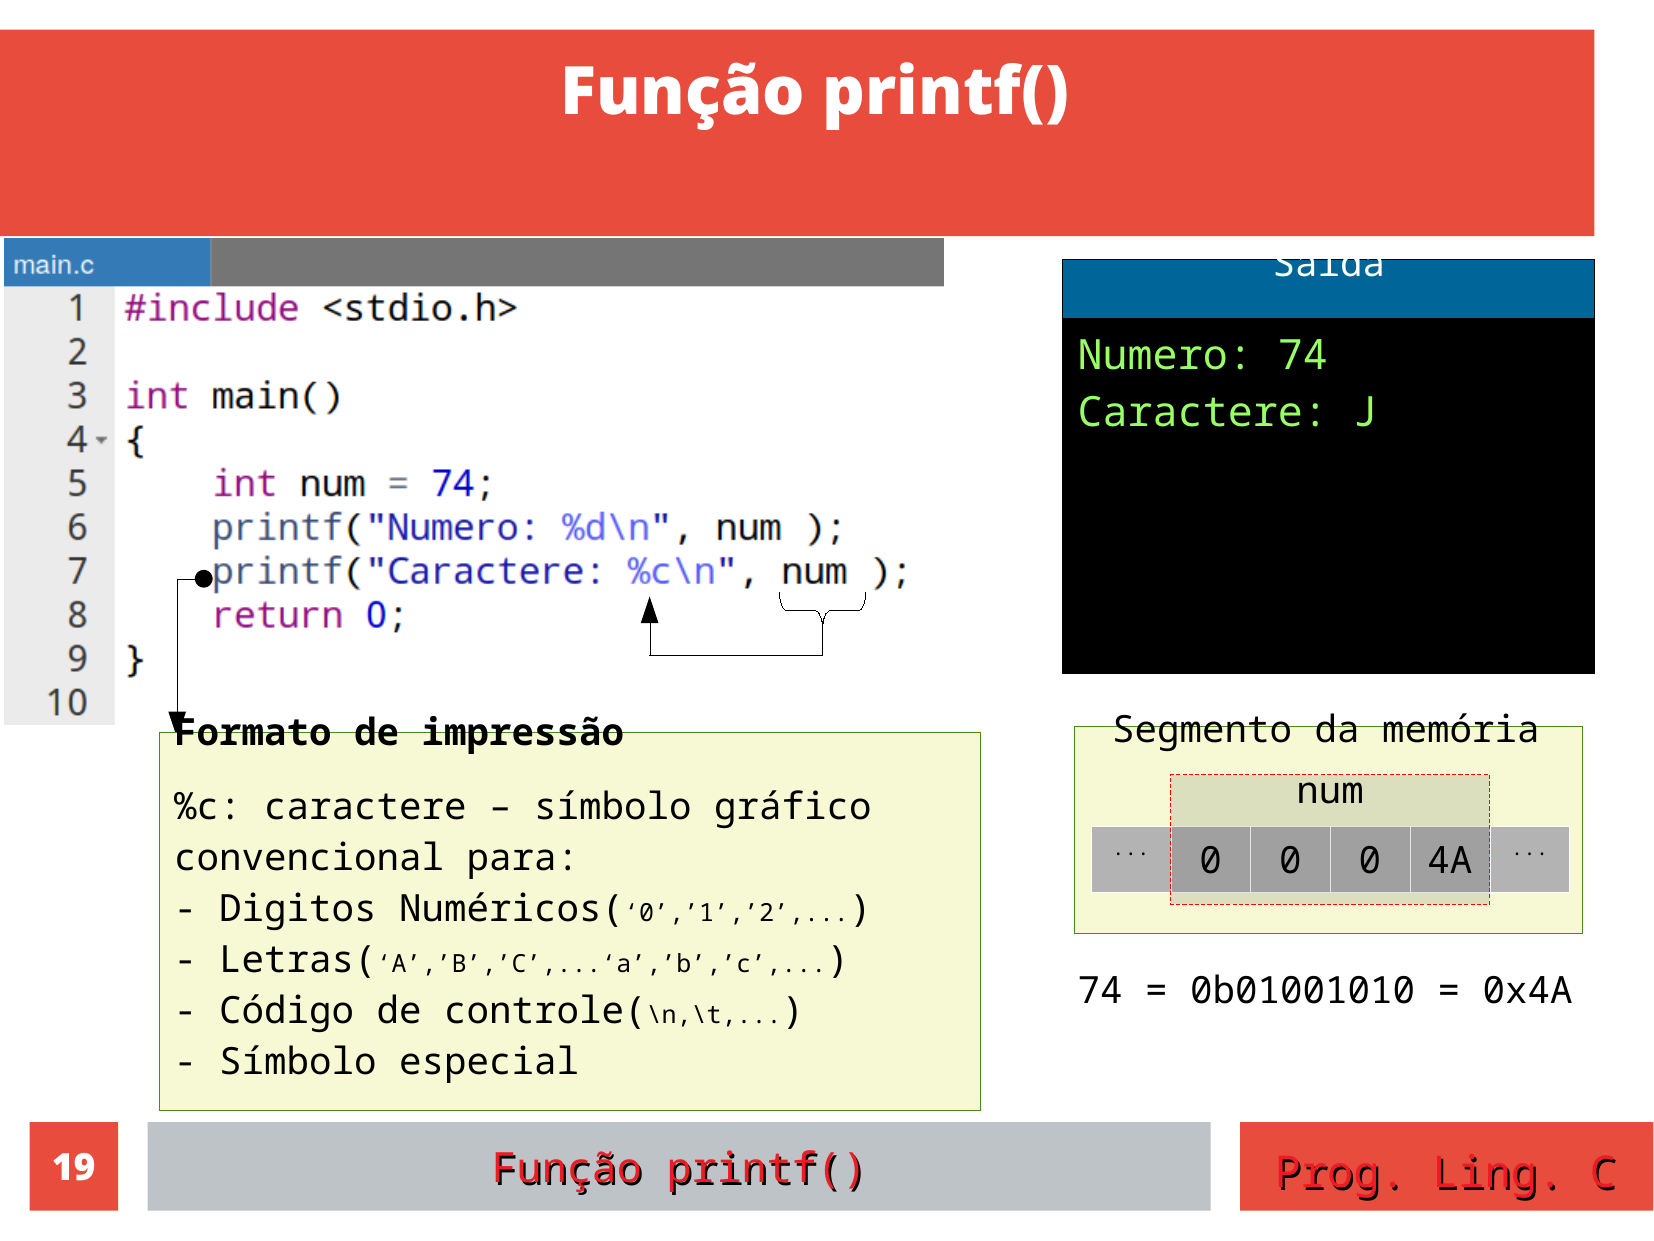

# Função printf()
Saída
Numero: 74
Caractere: J
 Segmento da memória
Formato de impressão
%c: caractere – símbolo gráfico
convencional para:
- Digitos Numéricos(‘0’,’1’,’2’,...)
- Letras(‘A’,’B’,’C’,...‘a’,’b’,’c’,...)
- Código de controle(\n,\t,...)
- Símbolo especial
num
| ... | 0 | 0 | 0 | 4A | ... |
| --- | --- | --- | --- | --- | --- |
74 = 0b01001010 = 0x4A
19
Função printf()
 Prog. Ling. C